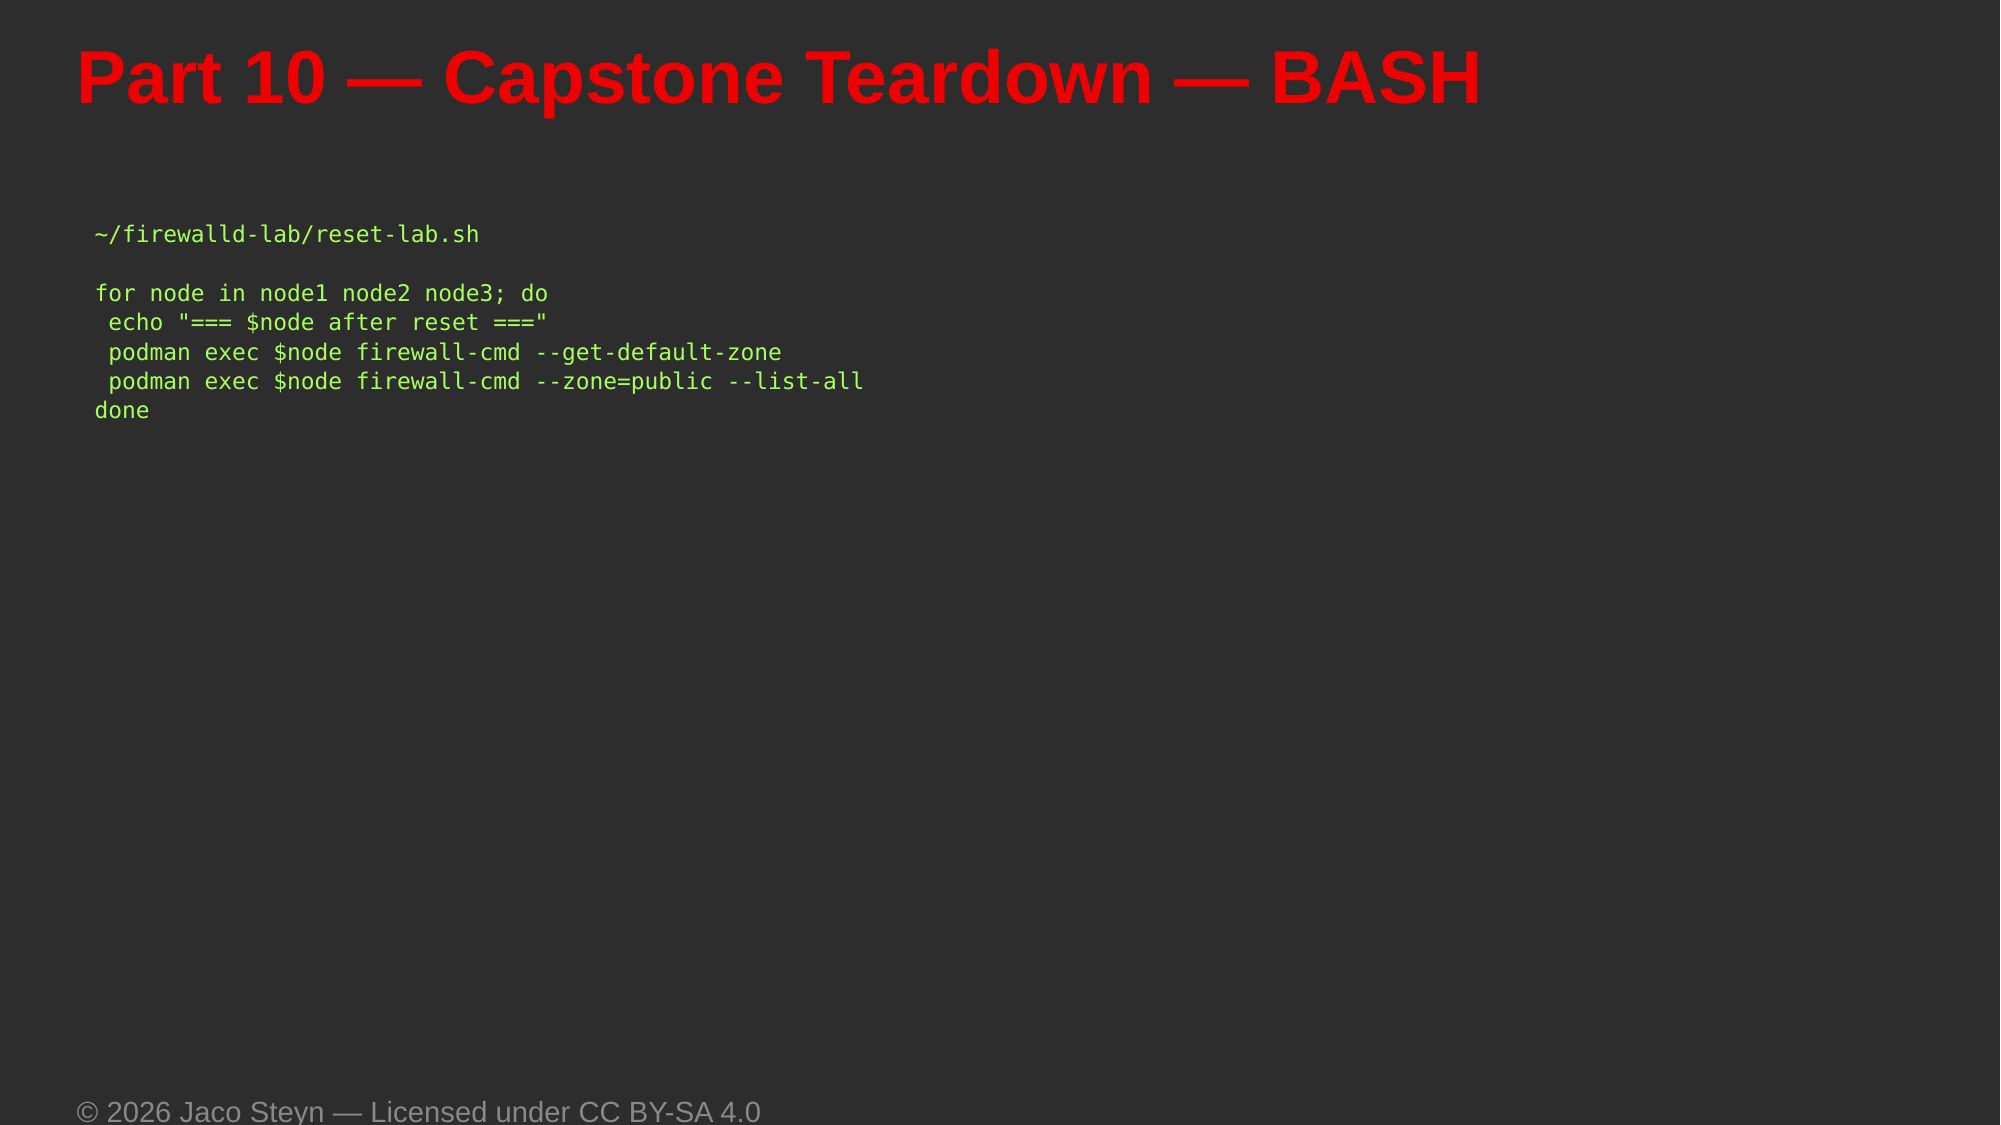

Part 10 — Capstone Teardown — BASH
~/firewalld-lab/reset-lab.sh
for node in node1 node2 node3; do
 echo "=== $node after reset ==="
 podman exec $node firewall-cmd --get-default-zone
 podman exec $node firewall-cmd --zone=public --list-all
done
© 2026 Jaco Steyn — Licensed under CC BY-SA 4.0